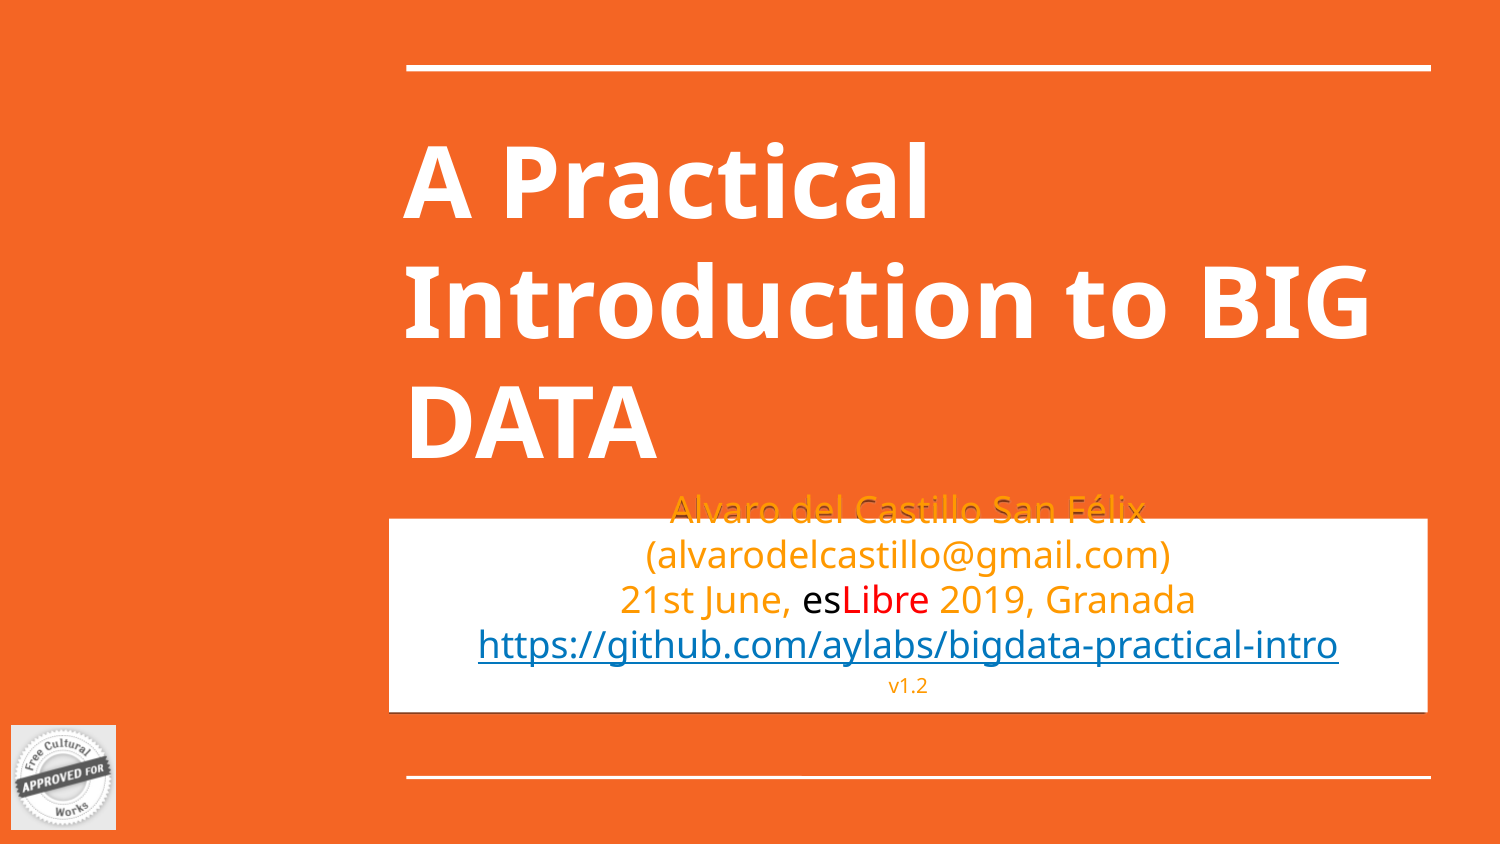

# A Practical Introduction to BIG DATA
Alvaro del Castillo San Félix (alvarodelcastillo@gmail.com)
21st June, esLibre 2019, Granada
https://github.com/aylabs/bigdata-practical-intro
v1.2